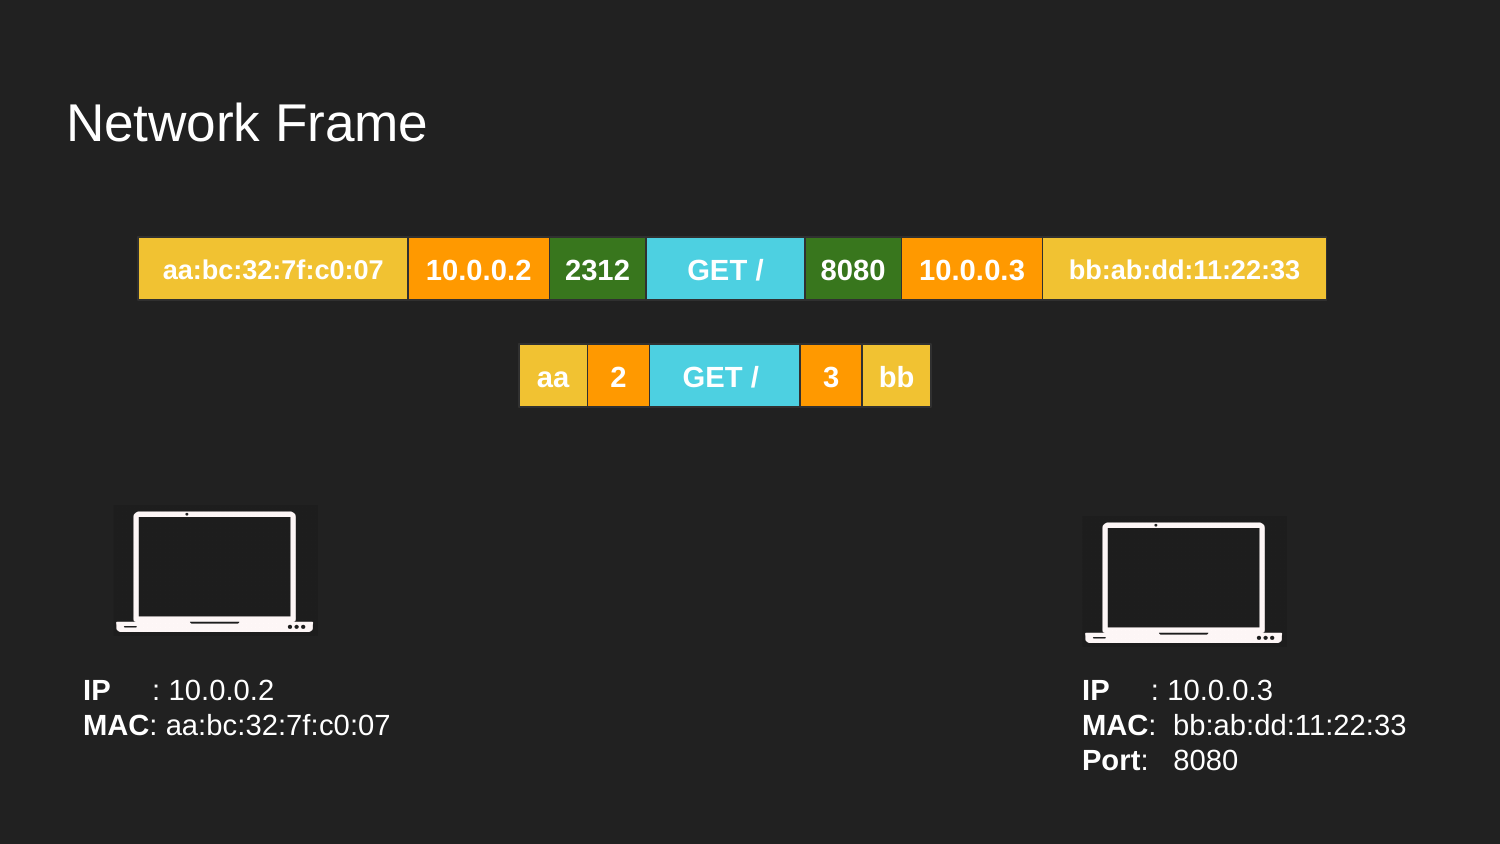

# Network Frame
aa:bc:32:7f:c0:07
10.0.0.2
2312
GET /
8080
10.0.0.3
bb:ab:dd:11:22:33
aa
2
GET /
3
bb
IP : 10.0.0.2
MAC: aa:bc:32:7f:c0:07
IP : 10.0.0.3
MAC: bb:ab:dd:11:22:33
Port: 8080